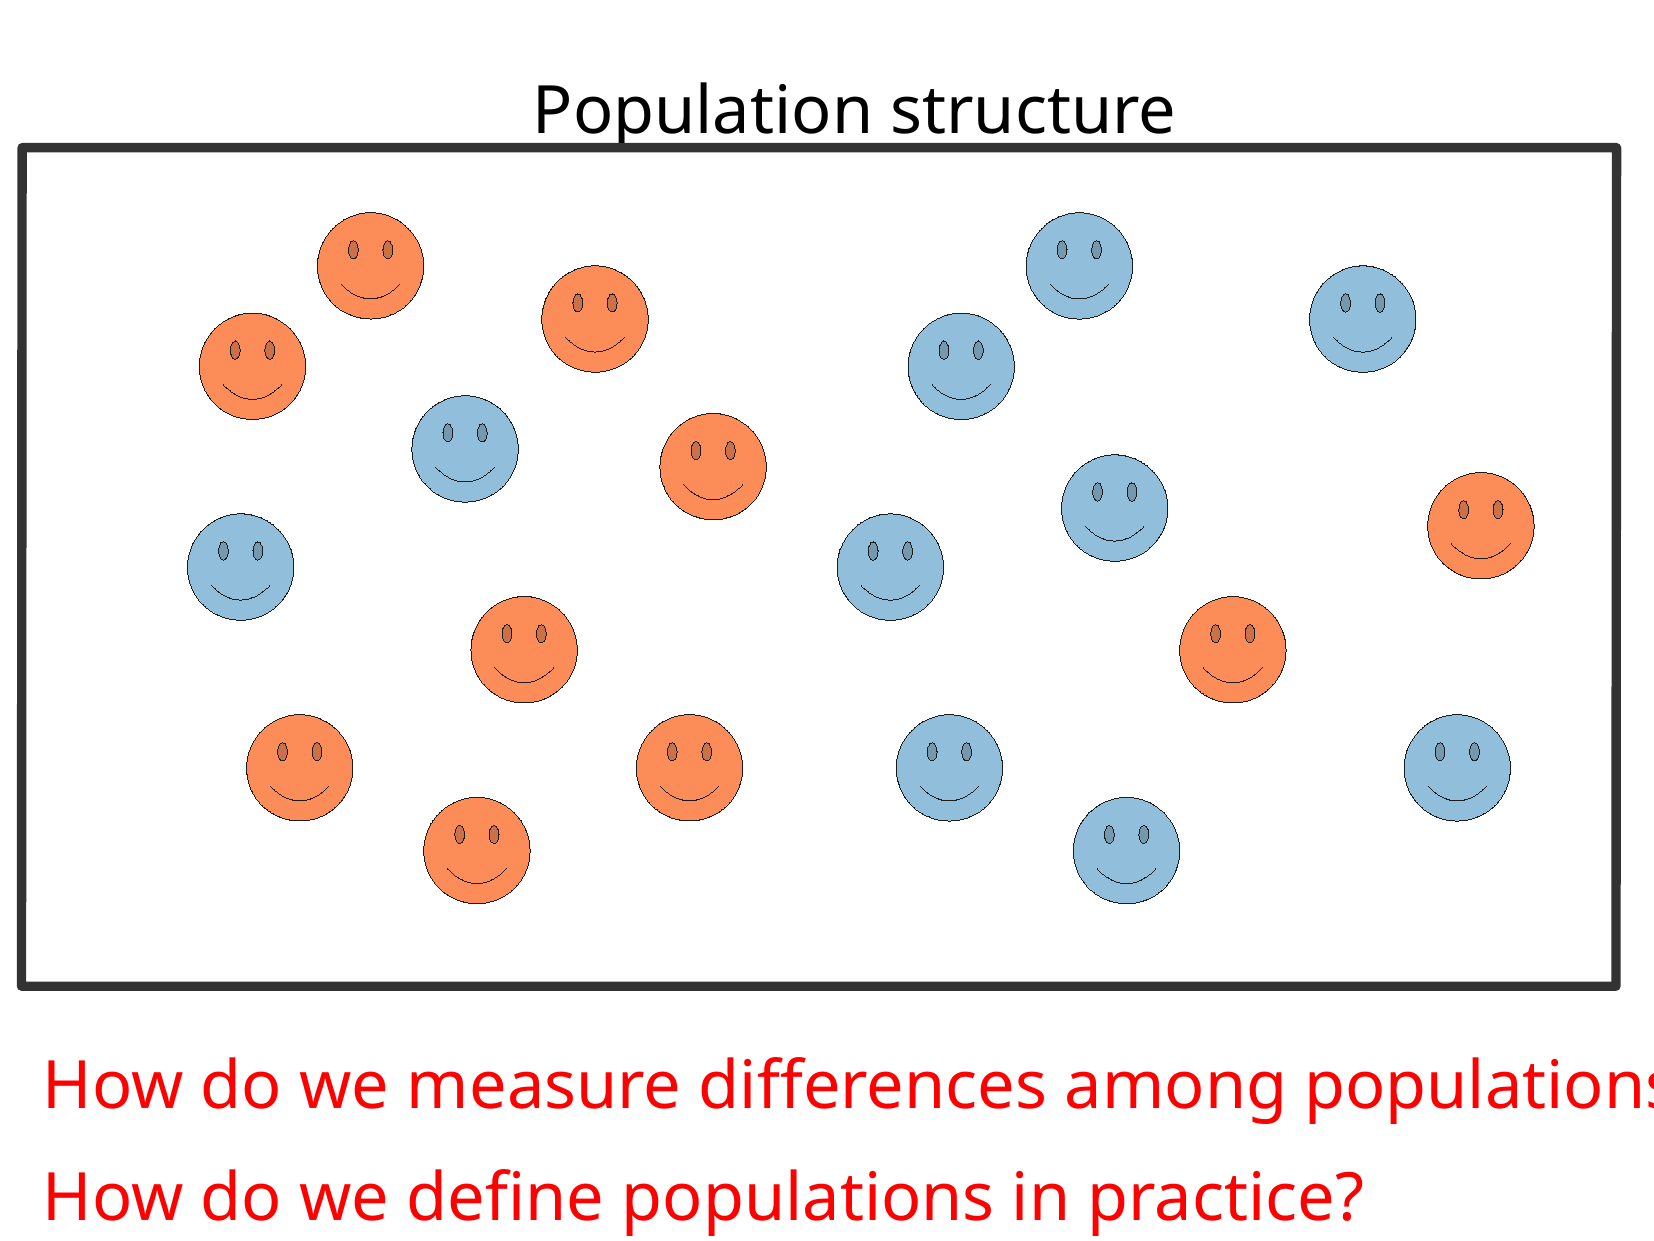

Population structure
How do we measure differences among populations ?
How do we define populations in practice?